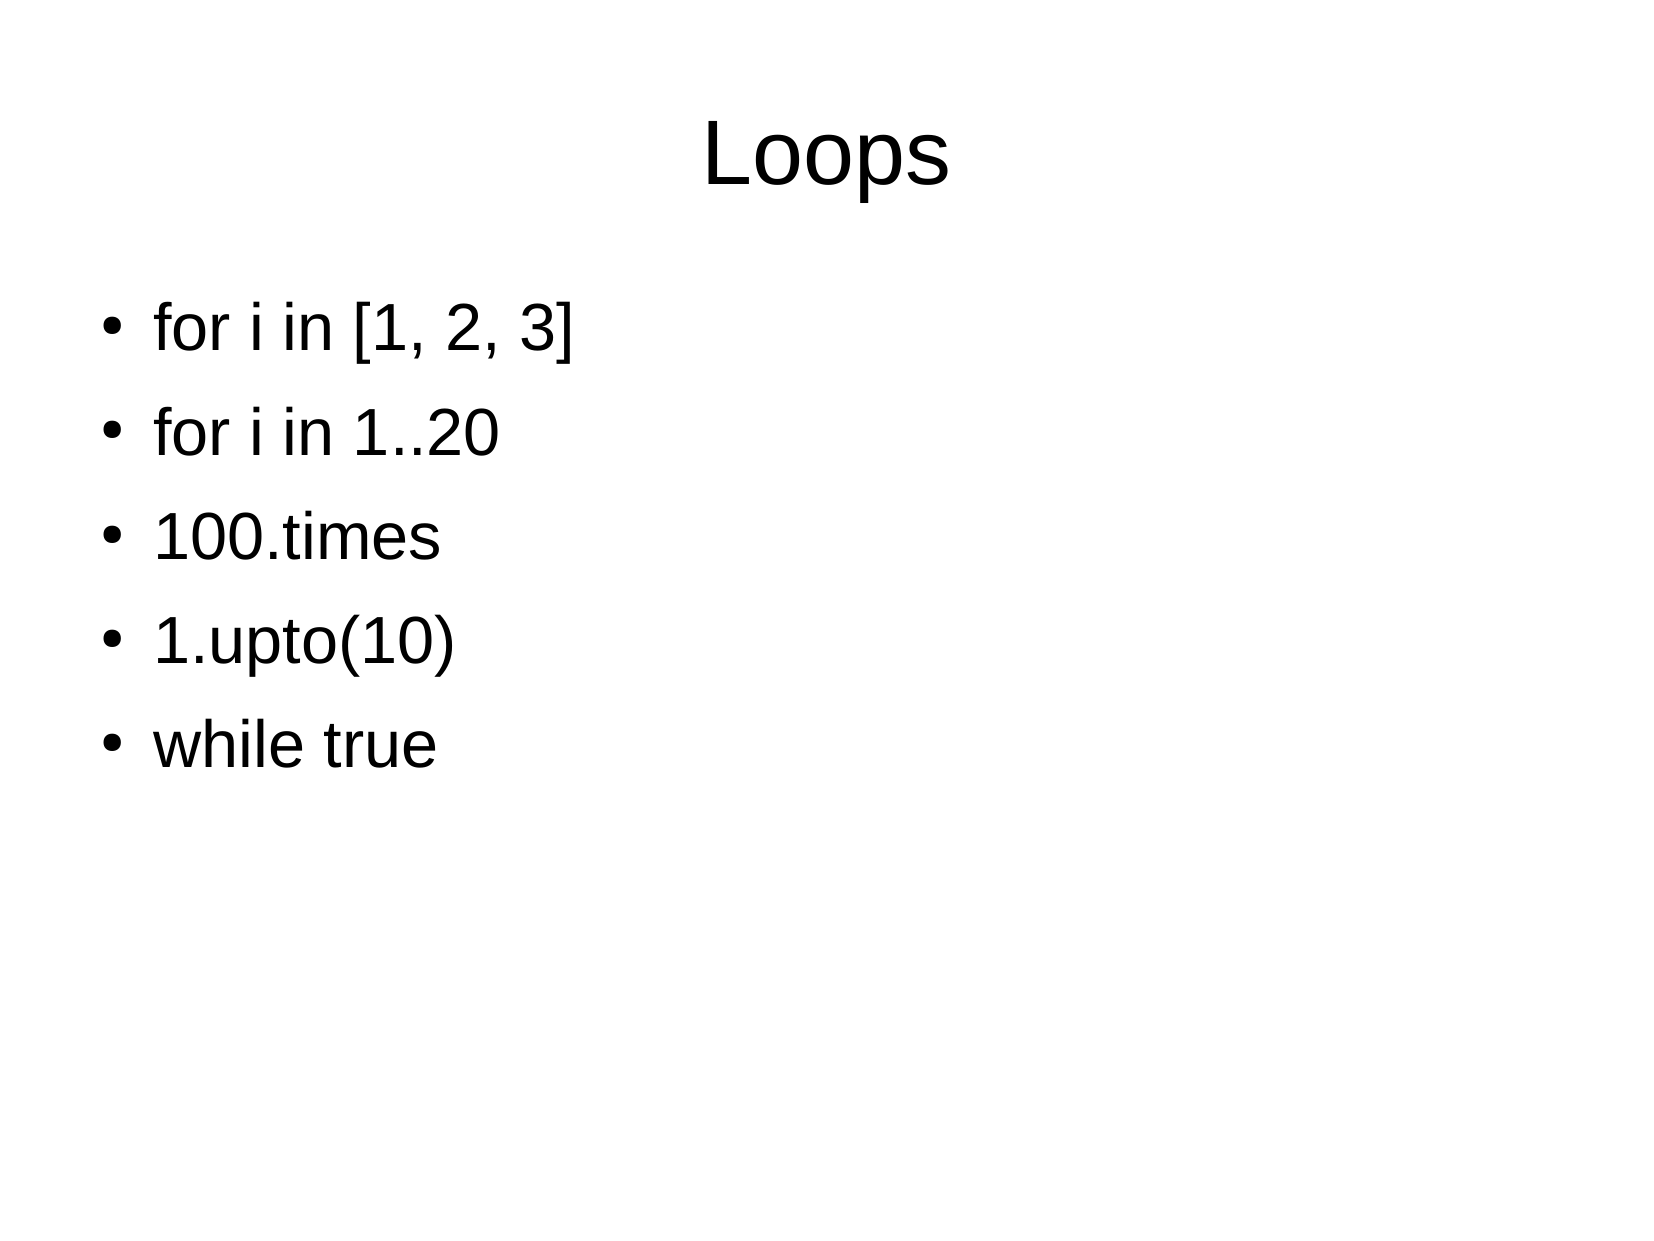

# Loops
for i in [1, 2, 3]
for i in 1..20
100.times
1.upto(10)
while true